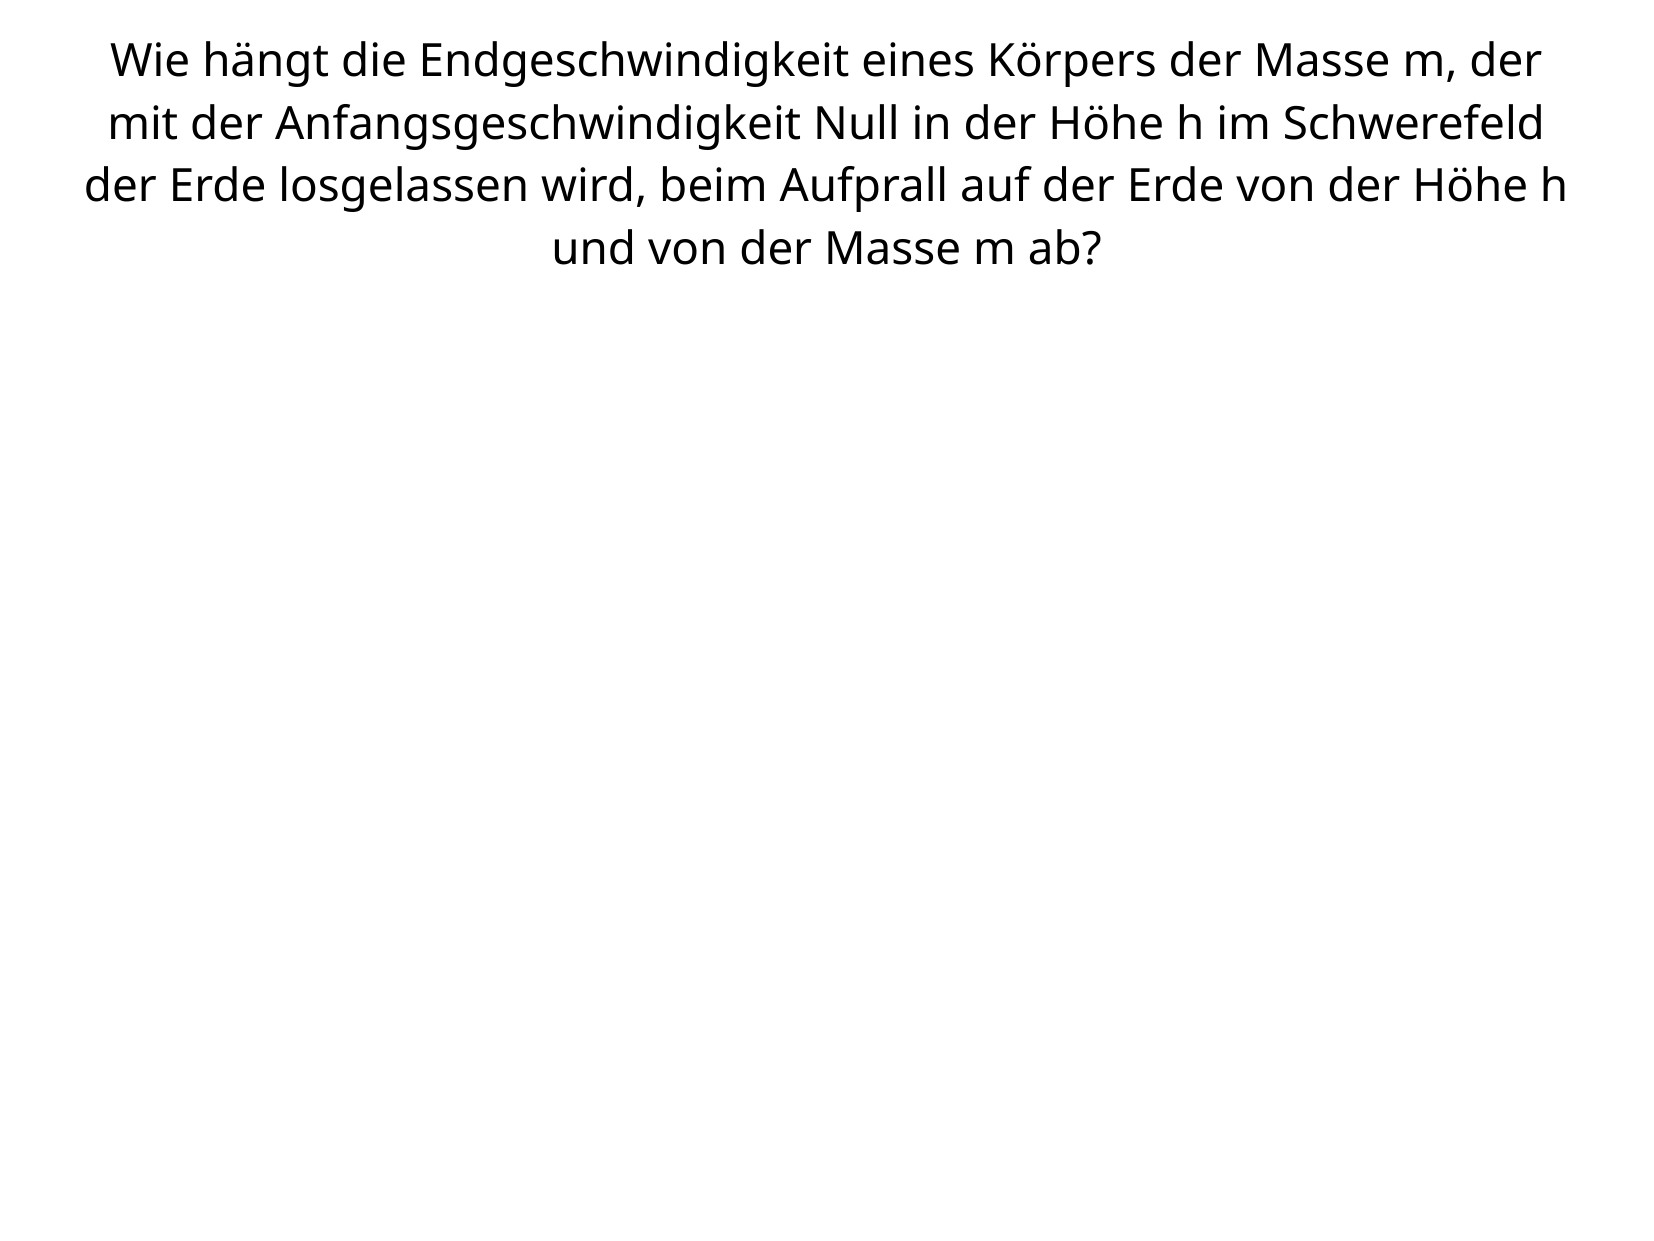

# Wie hängt die Endgeschwindigkeit eines Körpers der Masse m, der mit der Anfangsgeschwindigkeit Null in der Höhe h im Schwerefeld der Erde losgelassen wird, beim Aufprall auf der Erde von der Höhe h und von der Masse m ab?